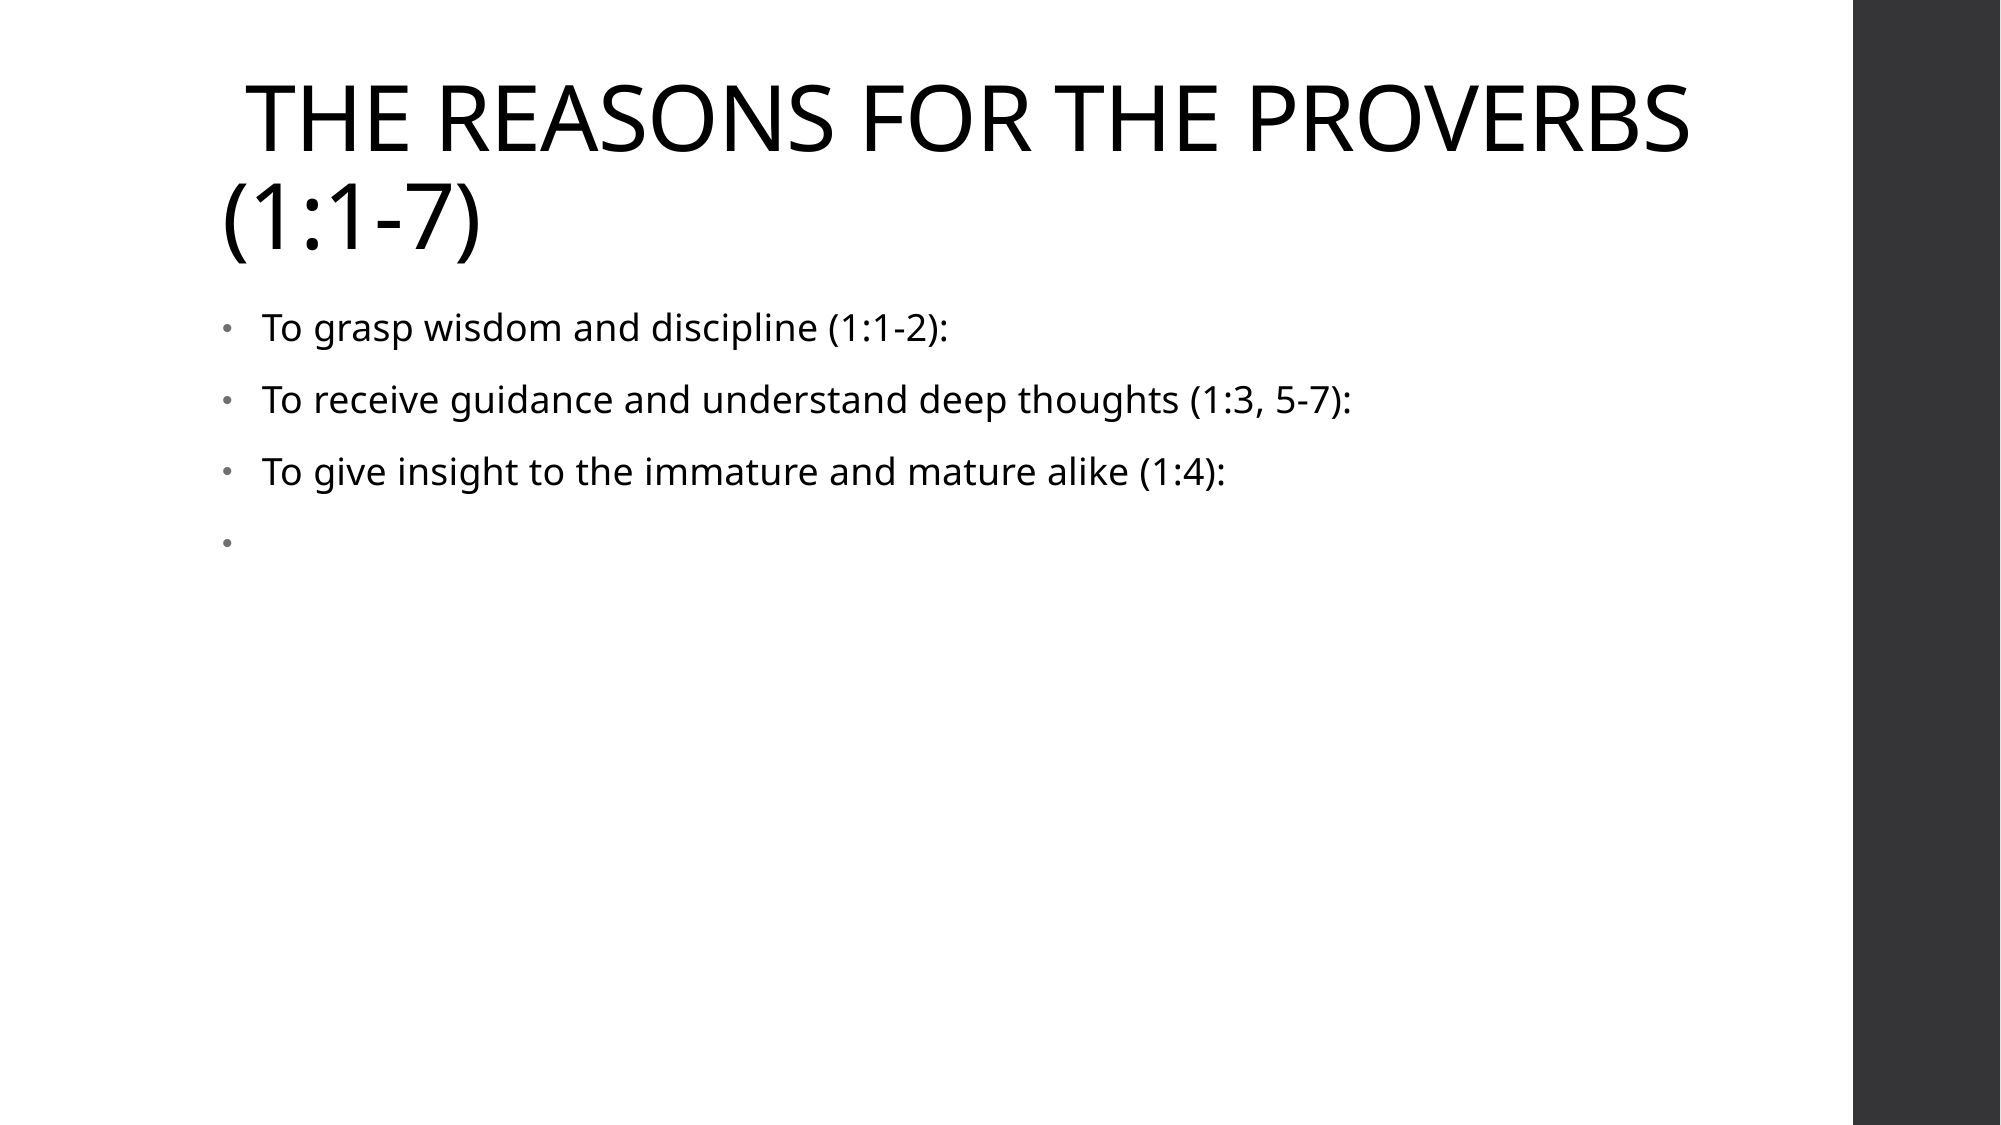

# THE REASONS FOR THE PROVERBS (1:1-7)
 To grasp wisdom and discipline (1:1-2):
 To receive guidance and understand deep thoughts (1:3, 5-7):
 To give insight to the immature and mature alike (1:4):